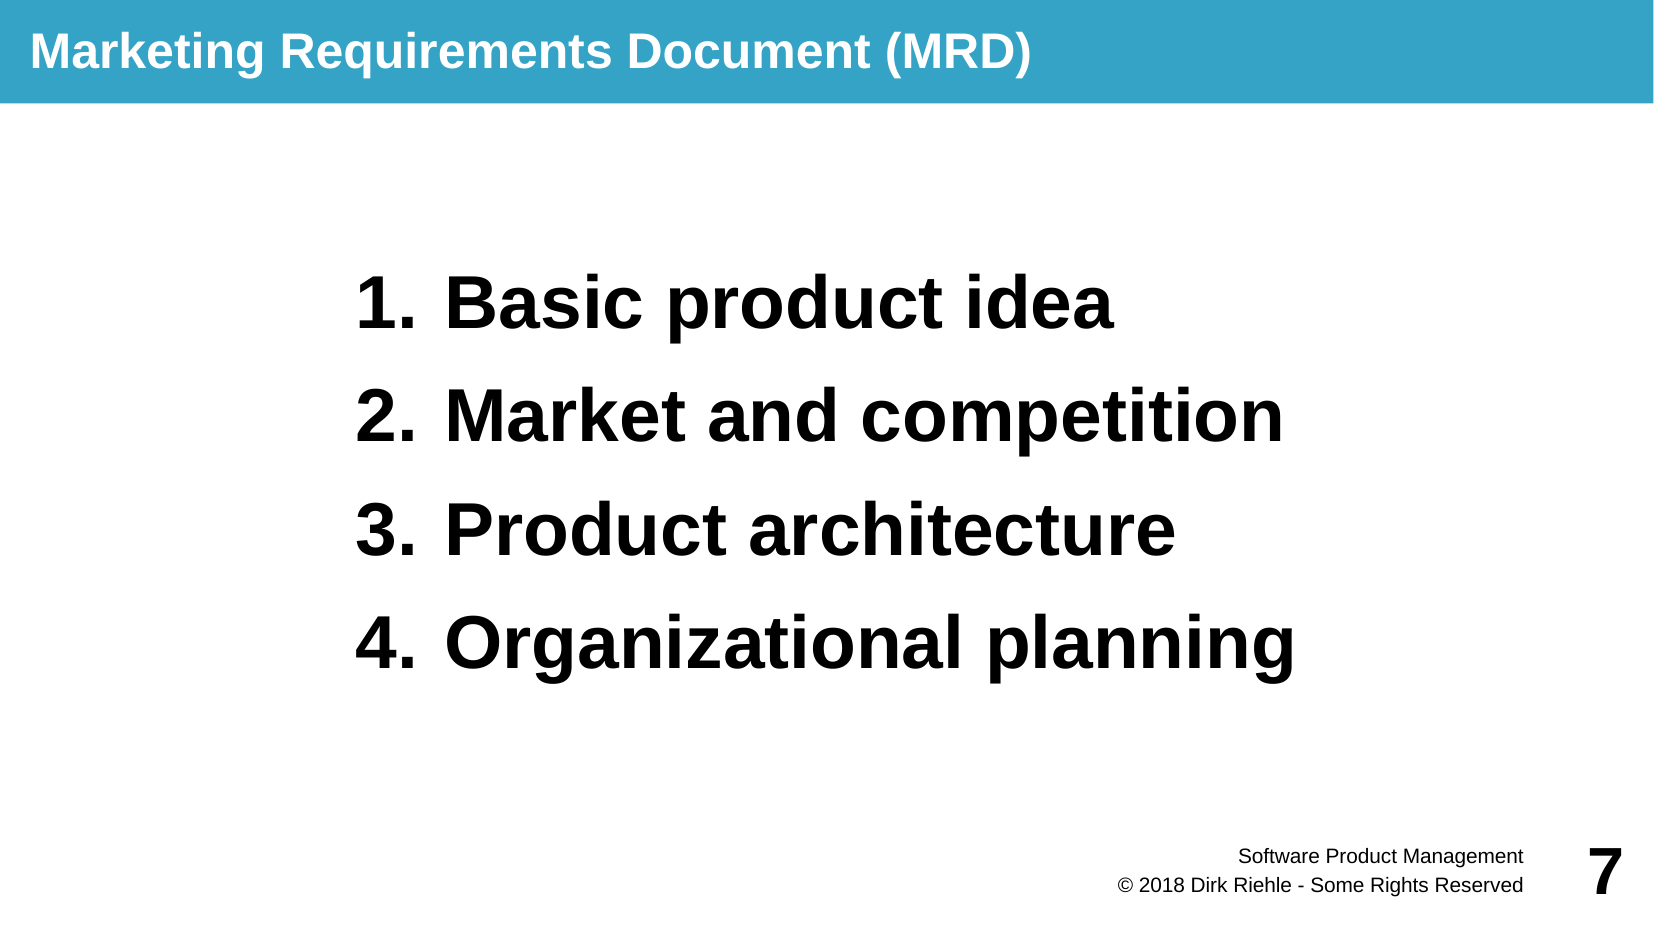

# Marketing Requirements Document (MRD)
Basic product idea
Market and competition
Product architecture
Organizational planning
Software Product Management
7
© 2018 Dirk Riehle - Some Rights Reserved